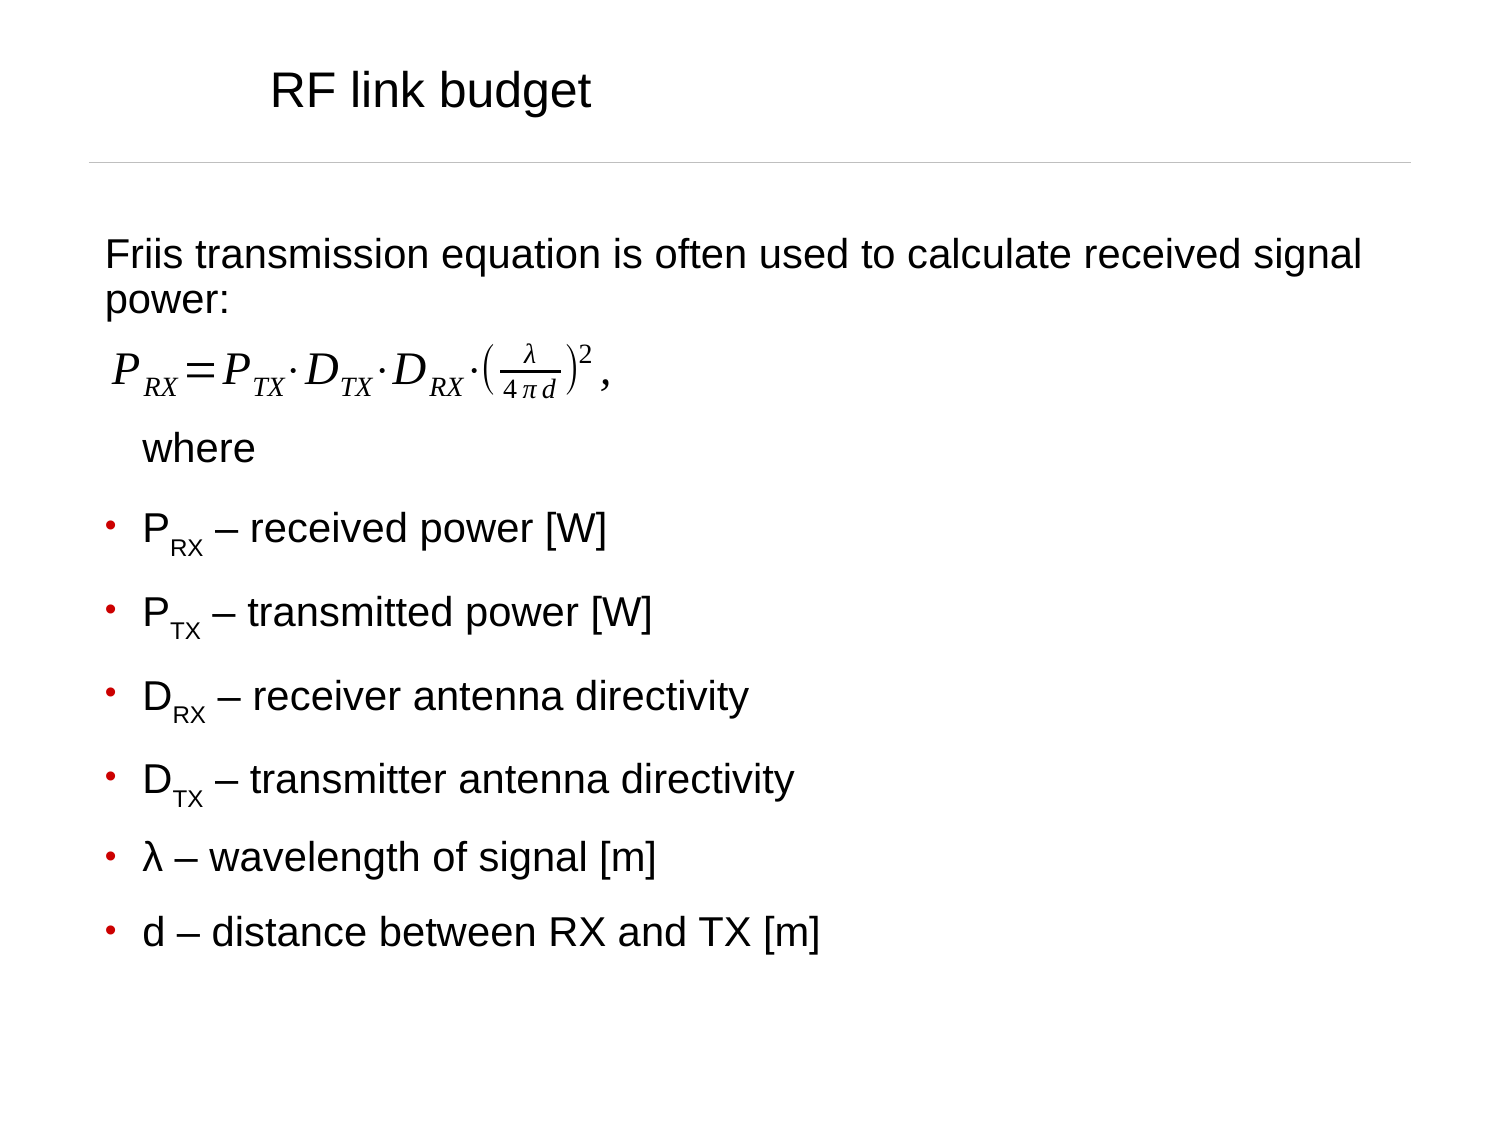

RF link budget
# Friis transmission equation is often used to calculate received signal power:
where
PRX – received power [W]
PTX – transmitted power [W]
DRX – receiver antenna directivity
DTX – transmitter antenna directivity
λ – wavelength of signal [m]
d – distance between RX and TX [m]